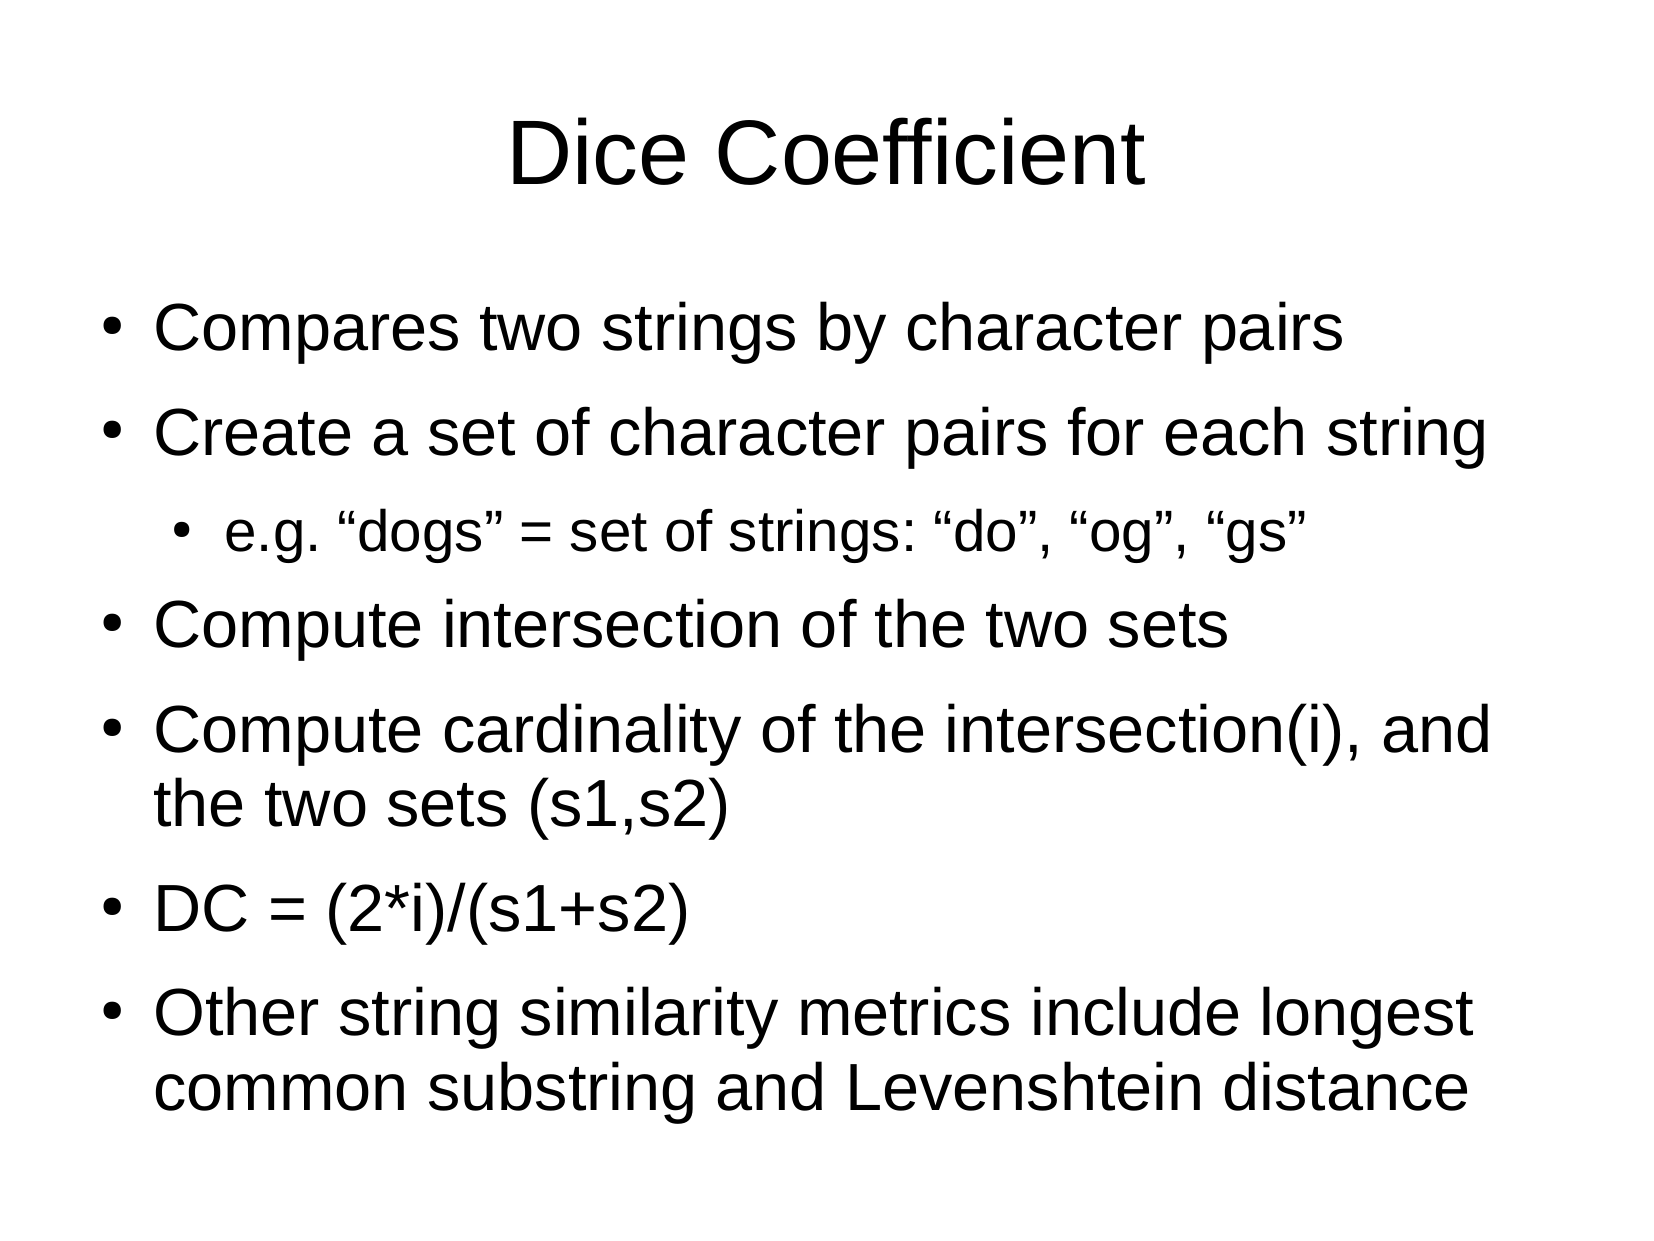

# Dice Coefficient
Compares two strings by character pairs
Create a set of character pairs for each string
e.g. “dogs” = set of strings: “do”, “og”, “gs”
Compute intersection of the two sets
Compute cardinality of the intersection(i), and the two sets (s1,s2)
DC = (2*i)/(s1+s2)
Other string similarity metrics include longest common substring and Levenshtein distance